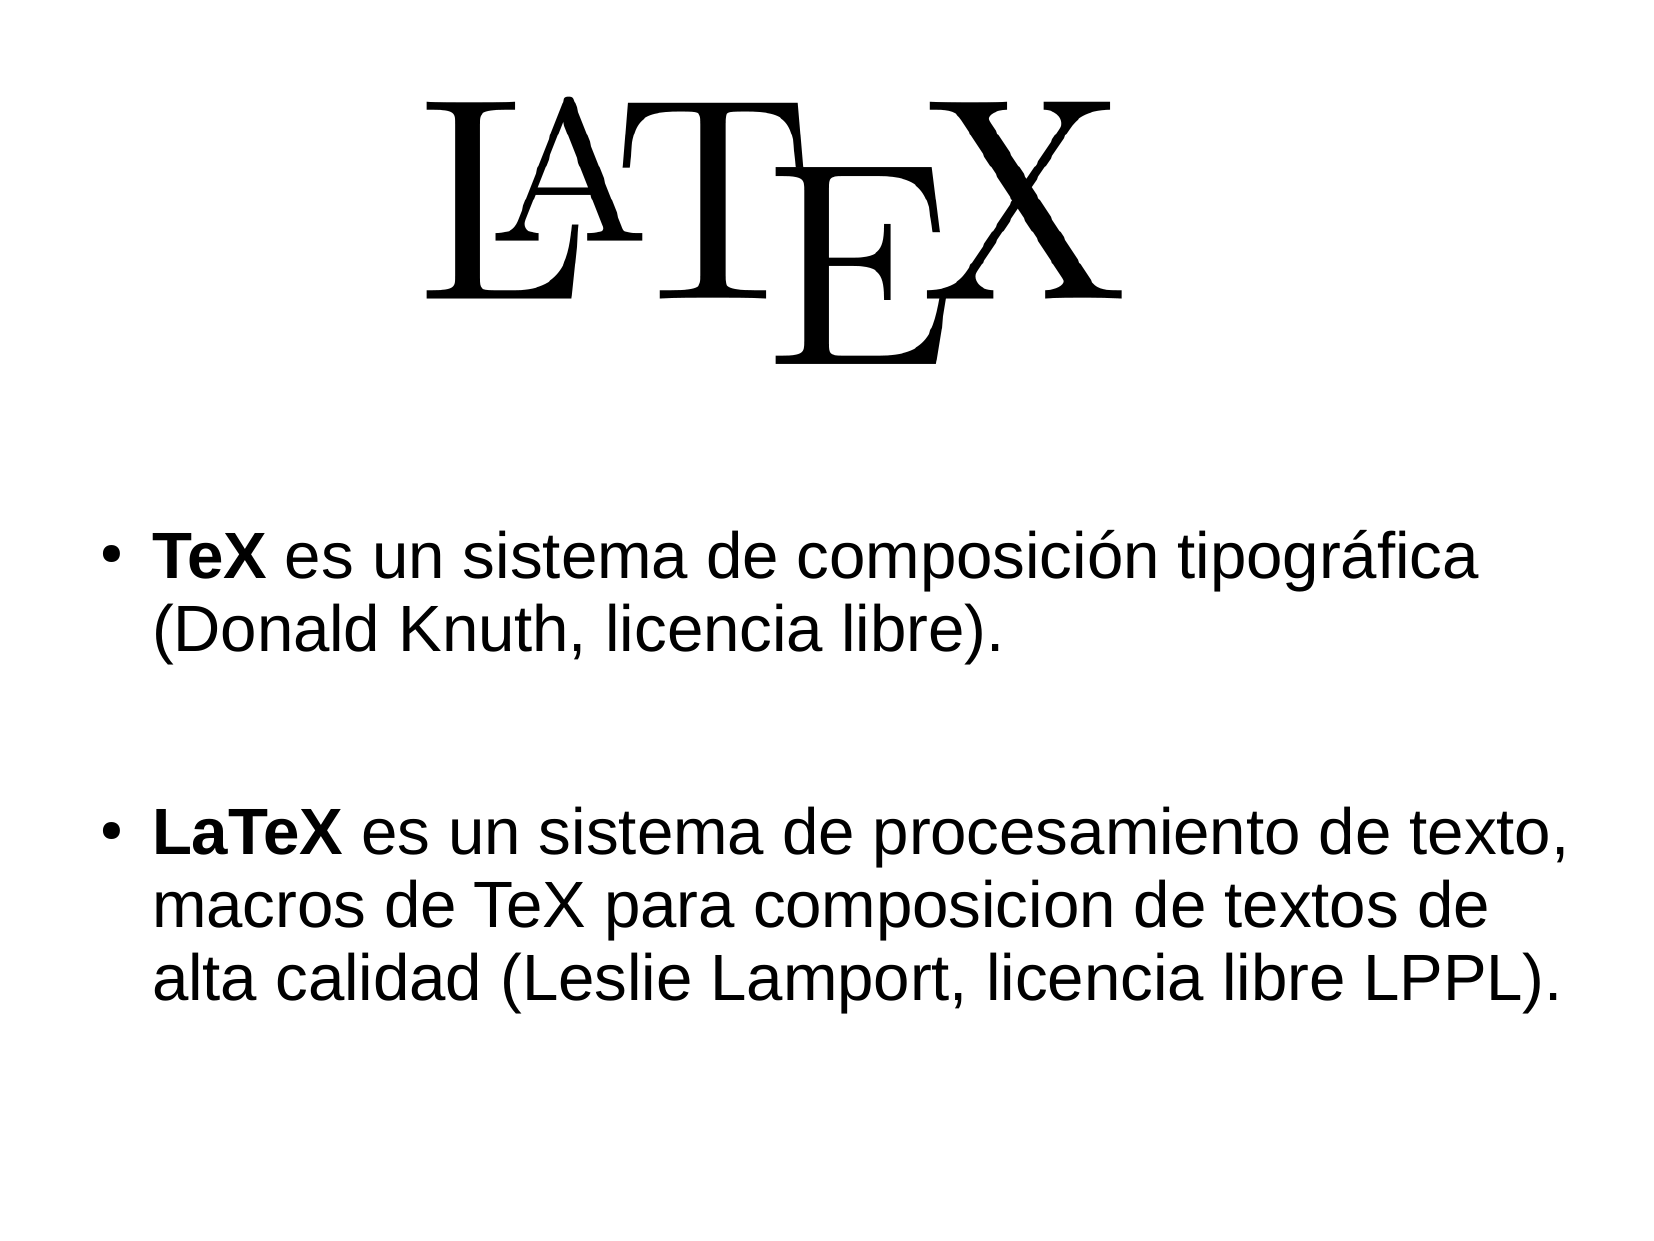

# TeX es un sistema de composición tipográfica (Donald Knuth, licencia libre).
LaTeX es un sistema de procesamiento de texto, macros de TeX para composicion de textos de alta calidad (Leslie Lamport, licencia libre LPPL).